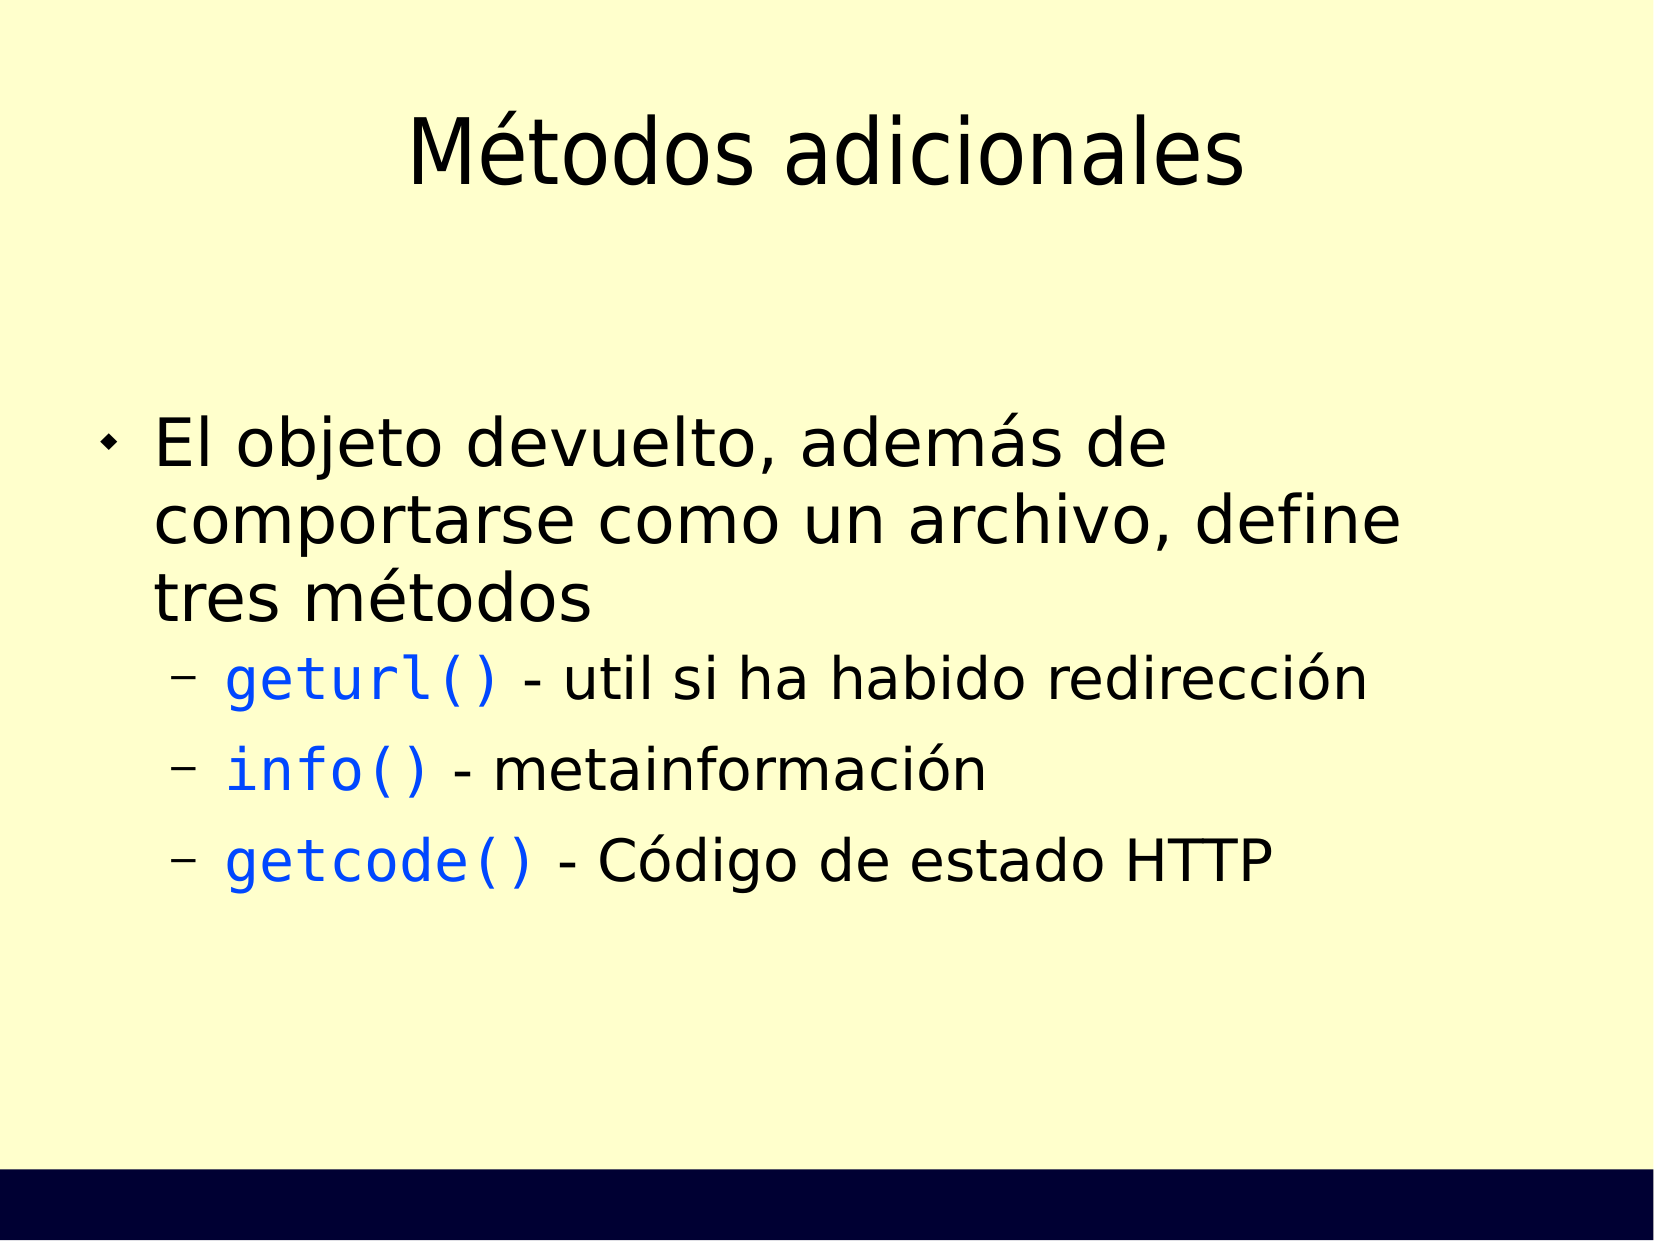

# Métodos adicionales
El objeto devuelto, además de comportarse como un archivo, define tres métodos
geturl() - util si ha habido redirección
info() - metainformación
getcode() - Código de estado HTTP